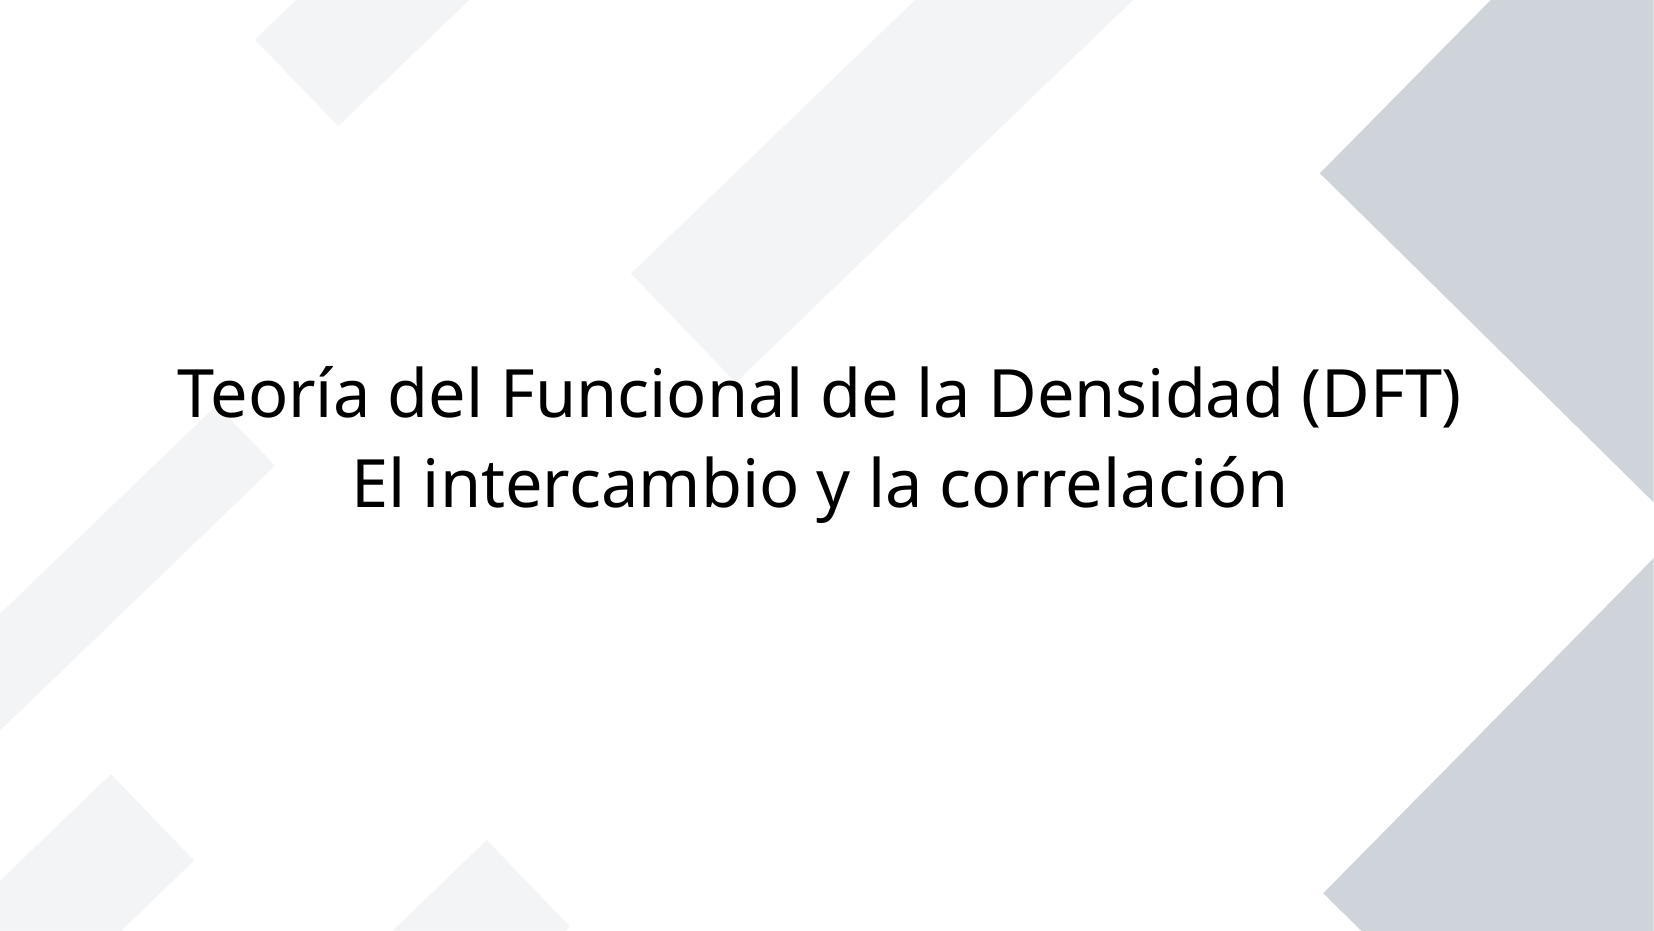

# Teoría del Funcional de la Densidad (DFT)
El intercambio y la correlación